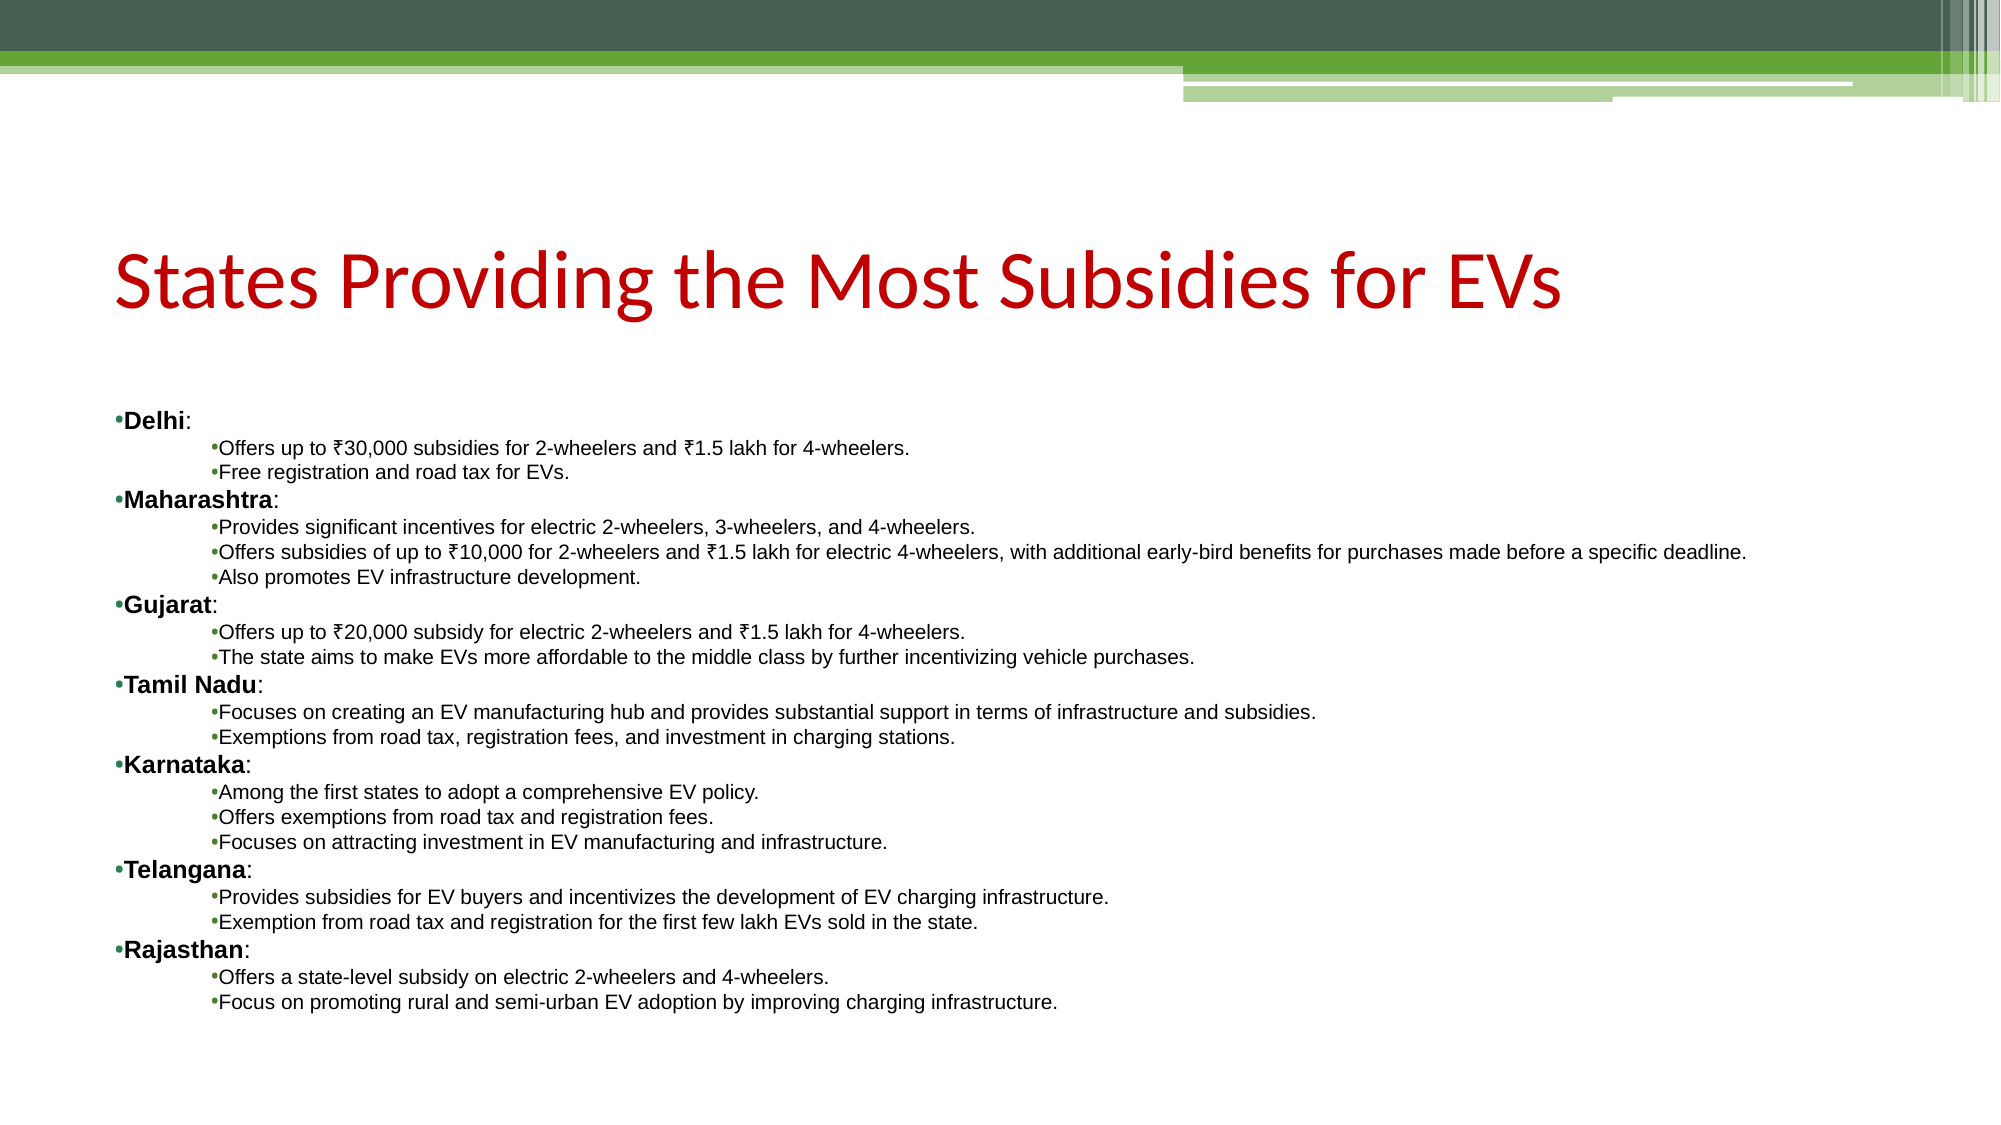

# States Providing the Most Subsidies for EVs
Delhi:
Offers up to ₹30,000 subsidies for 2-wheelers and ₹1.5 lakh for 4-wheelers.
Free registration and road tax for EVs.
Maharashtra:
Provides significant incentives for electric 2-wheelers, 3-wheelers, and 4-wheelers.
Offers subsidies of up to ₹10,000 for 2-wheelers and ₹1.5 lakh for electric 4-wheelers, with additional early-bird benefits for purchases made before a specific deadline.
Also promotes EV infrastructure development.
Gujarat:
Offers up to ₹20,000 subsidy for electric 2-wheelers and ₹1.5 lakh for 4-wheelers.
The state aims to make EVs more affordable to the middle class by further incentivizing vehicle purchases.
Tamil Nadu:
Focuses on creating an EV manufacturing hub and provides substantial support in terms of infrastructure and subsidies.
Exemptions from road tax, registration fees, and investment in charging stations.
Karnataka:
Among the first states to adopt a comprehensive EV policy.
Offers exemptions from road tax and registration fees.
Focuses on attracting investment in EV manufacturing and infrastructure.
Telangana:
Provides subsidies for EV buyers and incentivizes the development of EV charging infrastructure.
Exemption from road tax and registration for the first few lakh EVs sold in the state.
Rajasthan:
Offers a state-level subsidy on electric 2-wheelers and 4-wheelers.
Focus on promoting rural and semi-urban EV adoption by improving charging infrastructure.